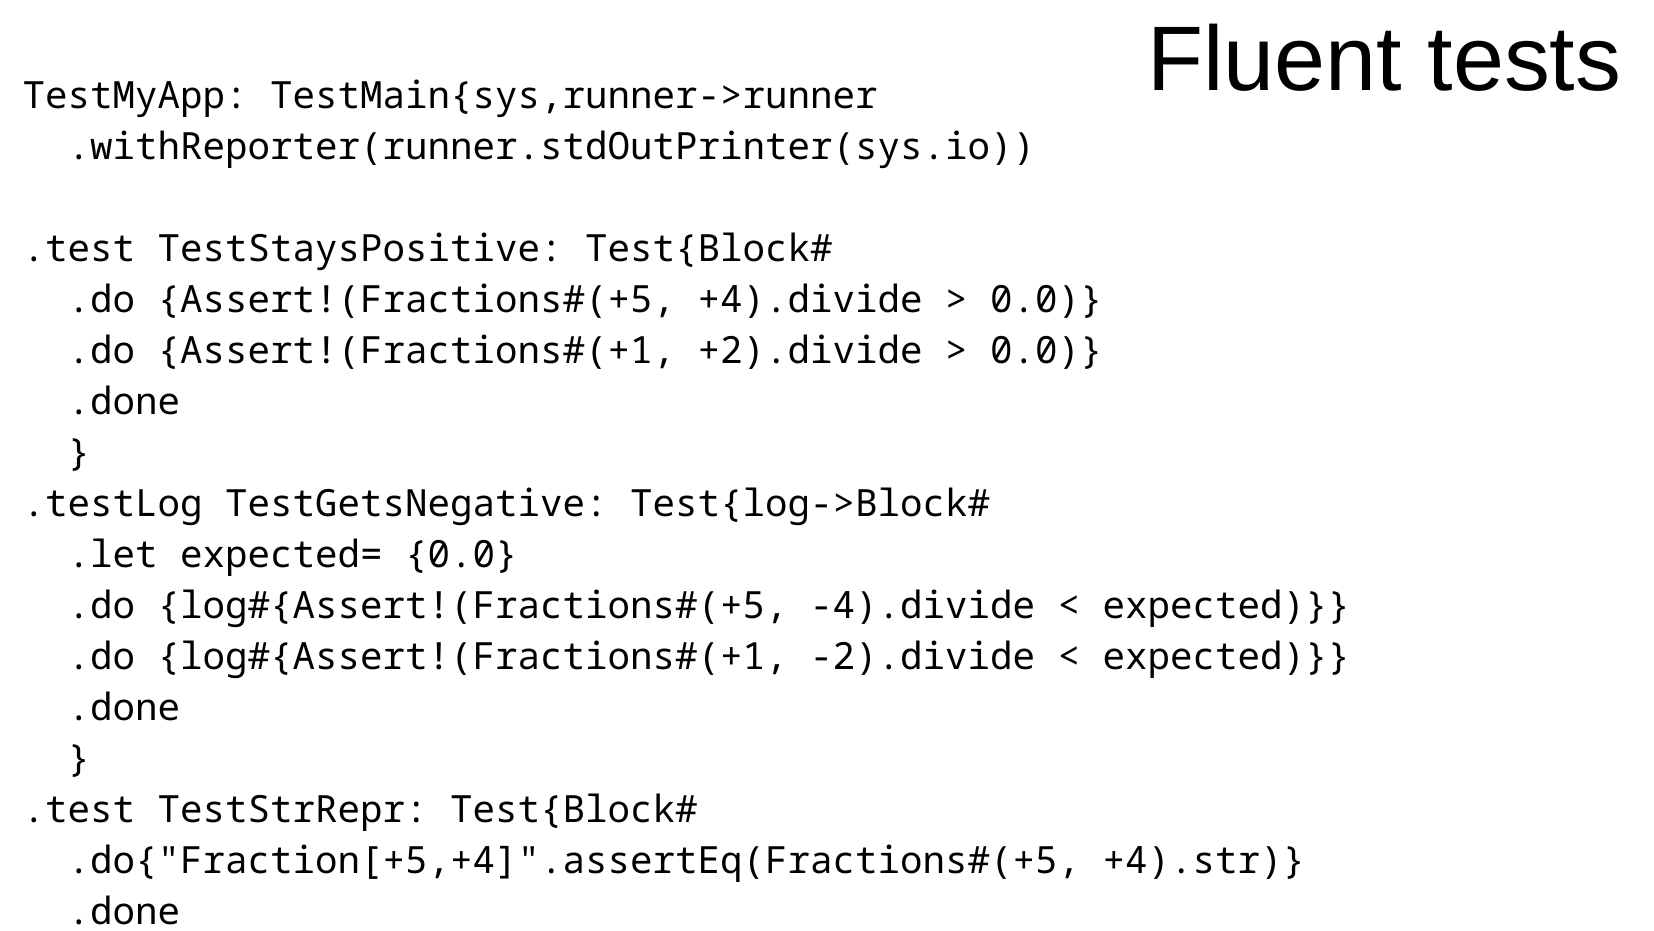

# Fluent tests
TestMyApp: TestMain{sys,runner->runner
 .withReporter(runner.stdOutPrinter(sys.io))
.test TestStaysPositive: Test{Block#
 .do {Assert!(Fractions#(+5, +4).divide > 0.0)}
 .do {Assert!(Fractions#(+1, +2).divide > 0.0)}
 .done
 }
.testLog TestGetsNegative: Test{log->Block#
 .let expected= {0.0}
 .do {log#{Assert!(Fractions#(+5, -4).divide < expected)}}
 .do {log#{Assert!(Fractions#(+1, -2).divide < expected)}}
 .done
 }
.test TestStrRepr: Test{Block#
 .do{"Fraction[+5,+4]".assertEq(Fractions#(+5, +4).str)}
 .done
 }
.testSuite MoreTestFractions
}